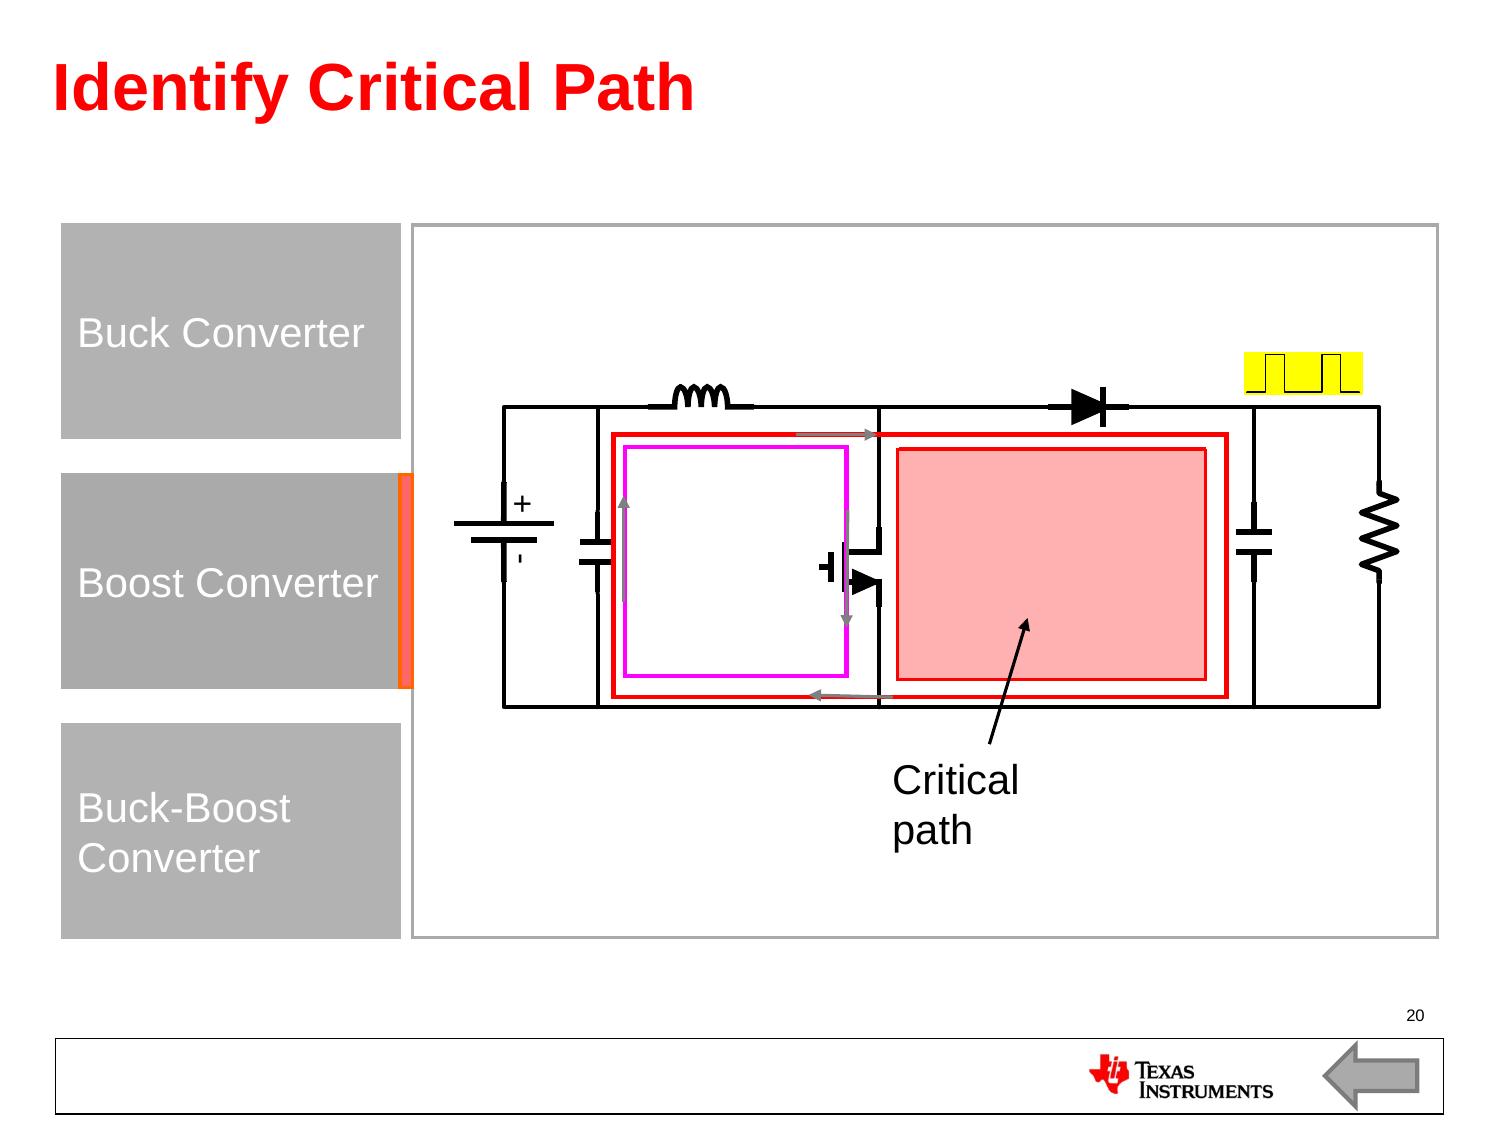

# Identify Critical Path
Buck Converter
Critical path
Boost Converter
Buck-Boost Converter